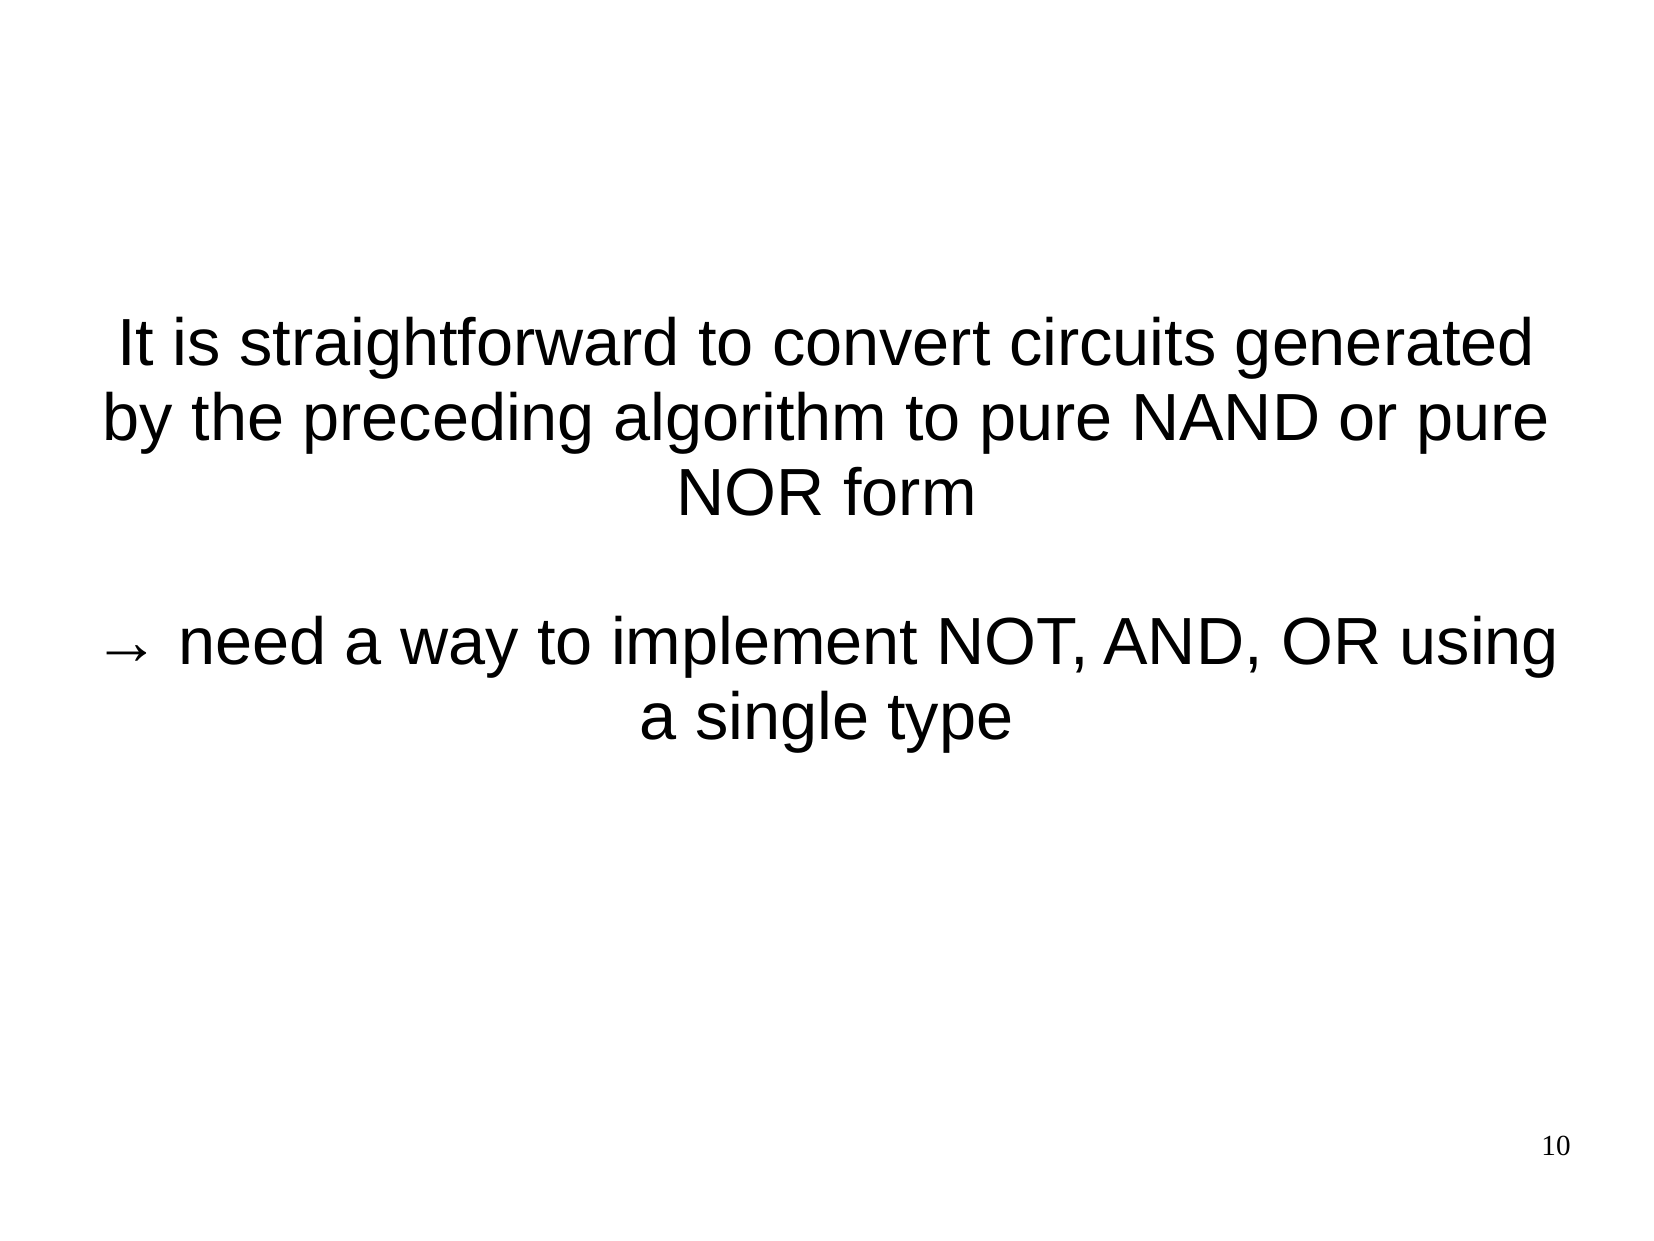

# It is straightforward to convert circuits generated by the preceding algorithm to pure NAND or pure NOR form
→ need a way to implement NOT, AND, OR using a single type
10